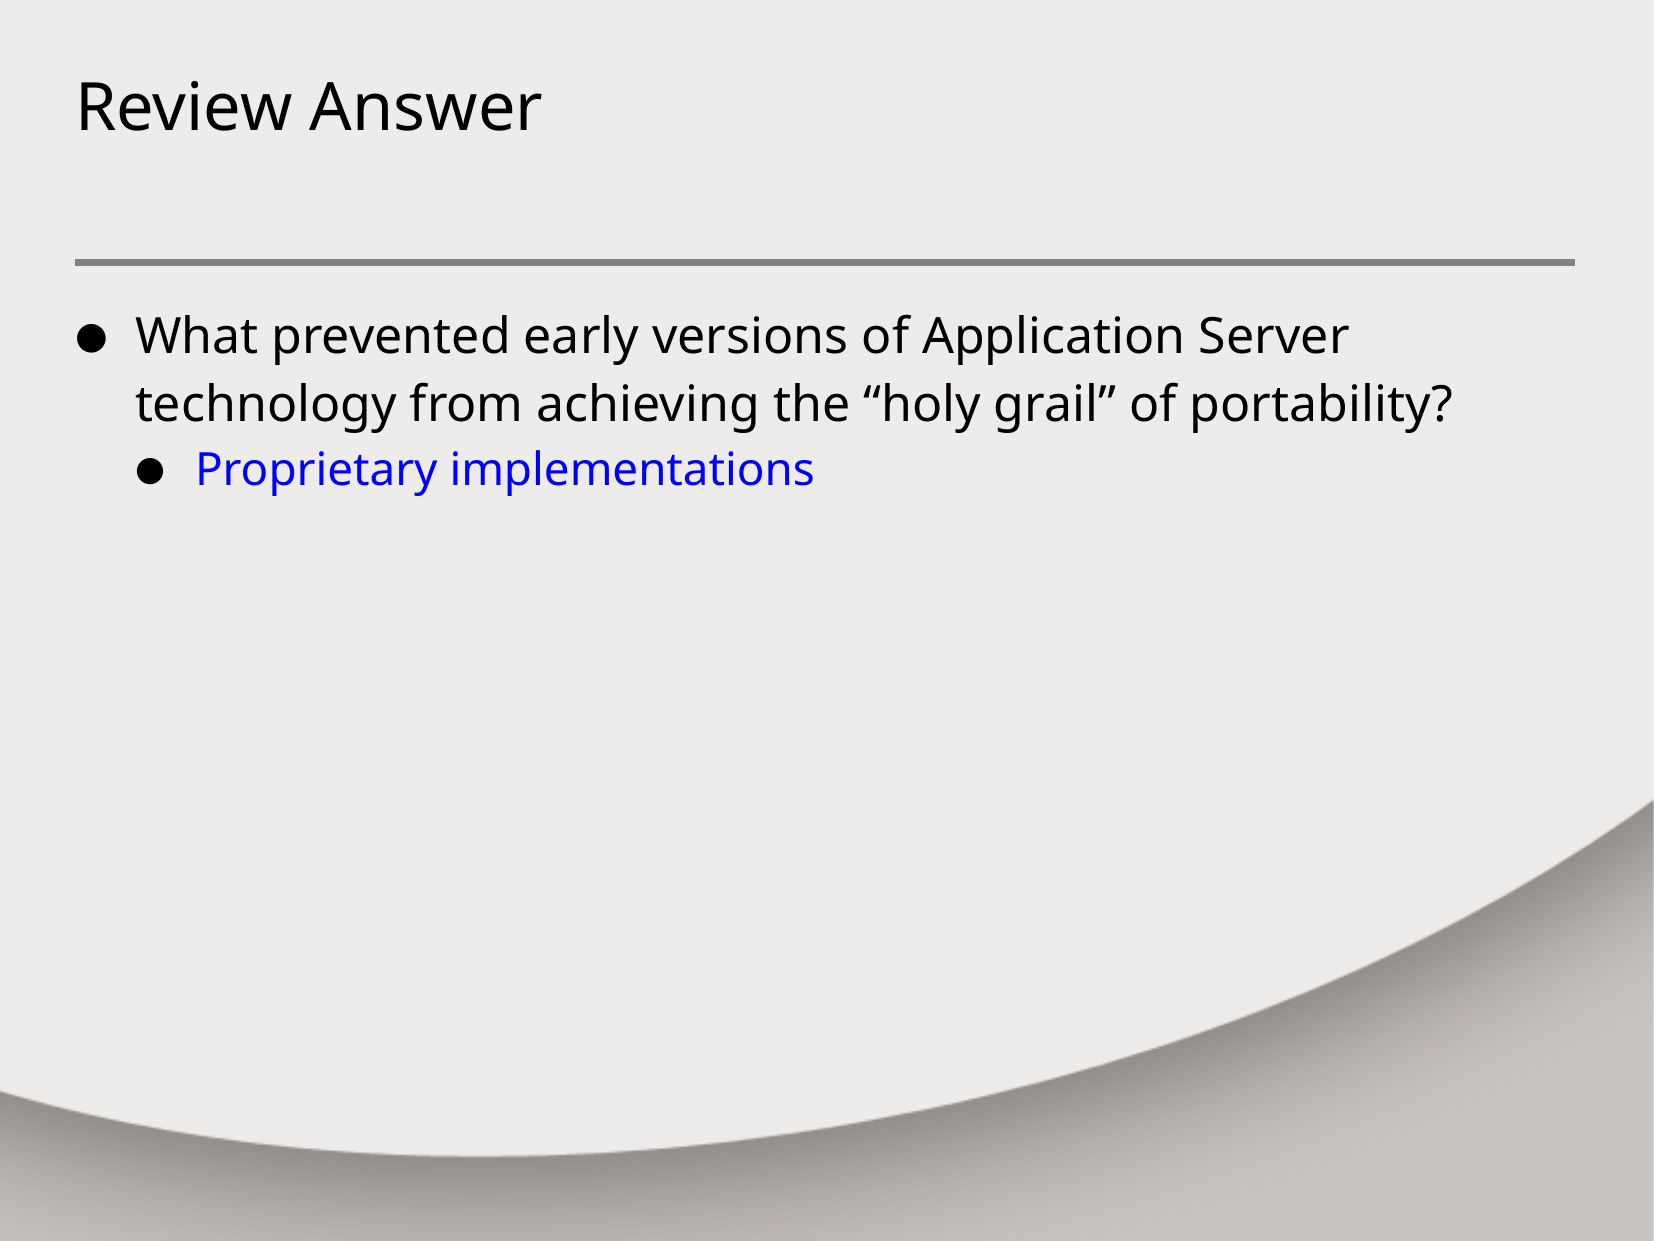

# Review Answer
What prevented early versions of Application Server technology from achieving the “holy grail” of portability?
Proprietary implementations